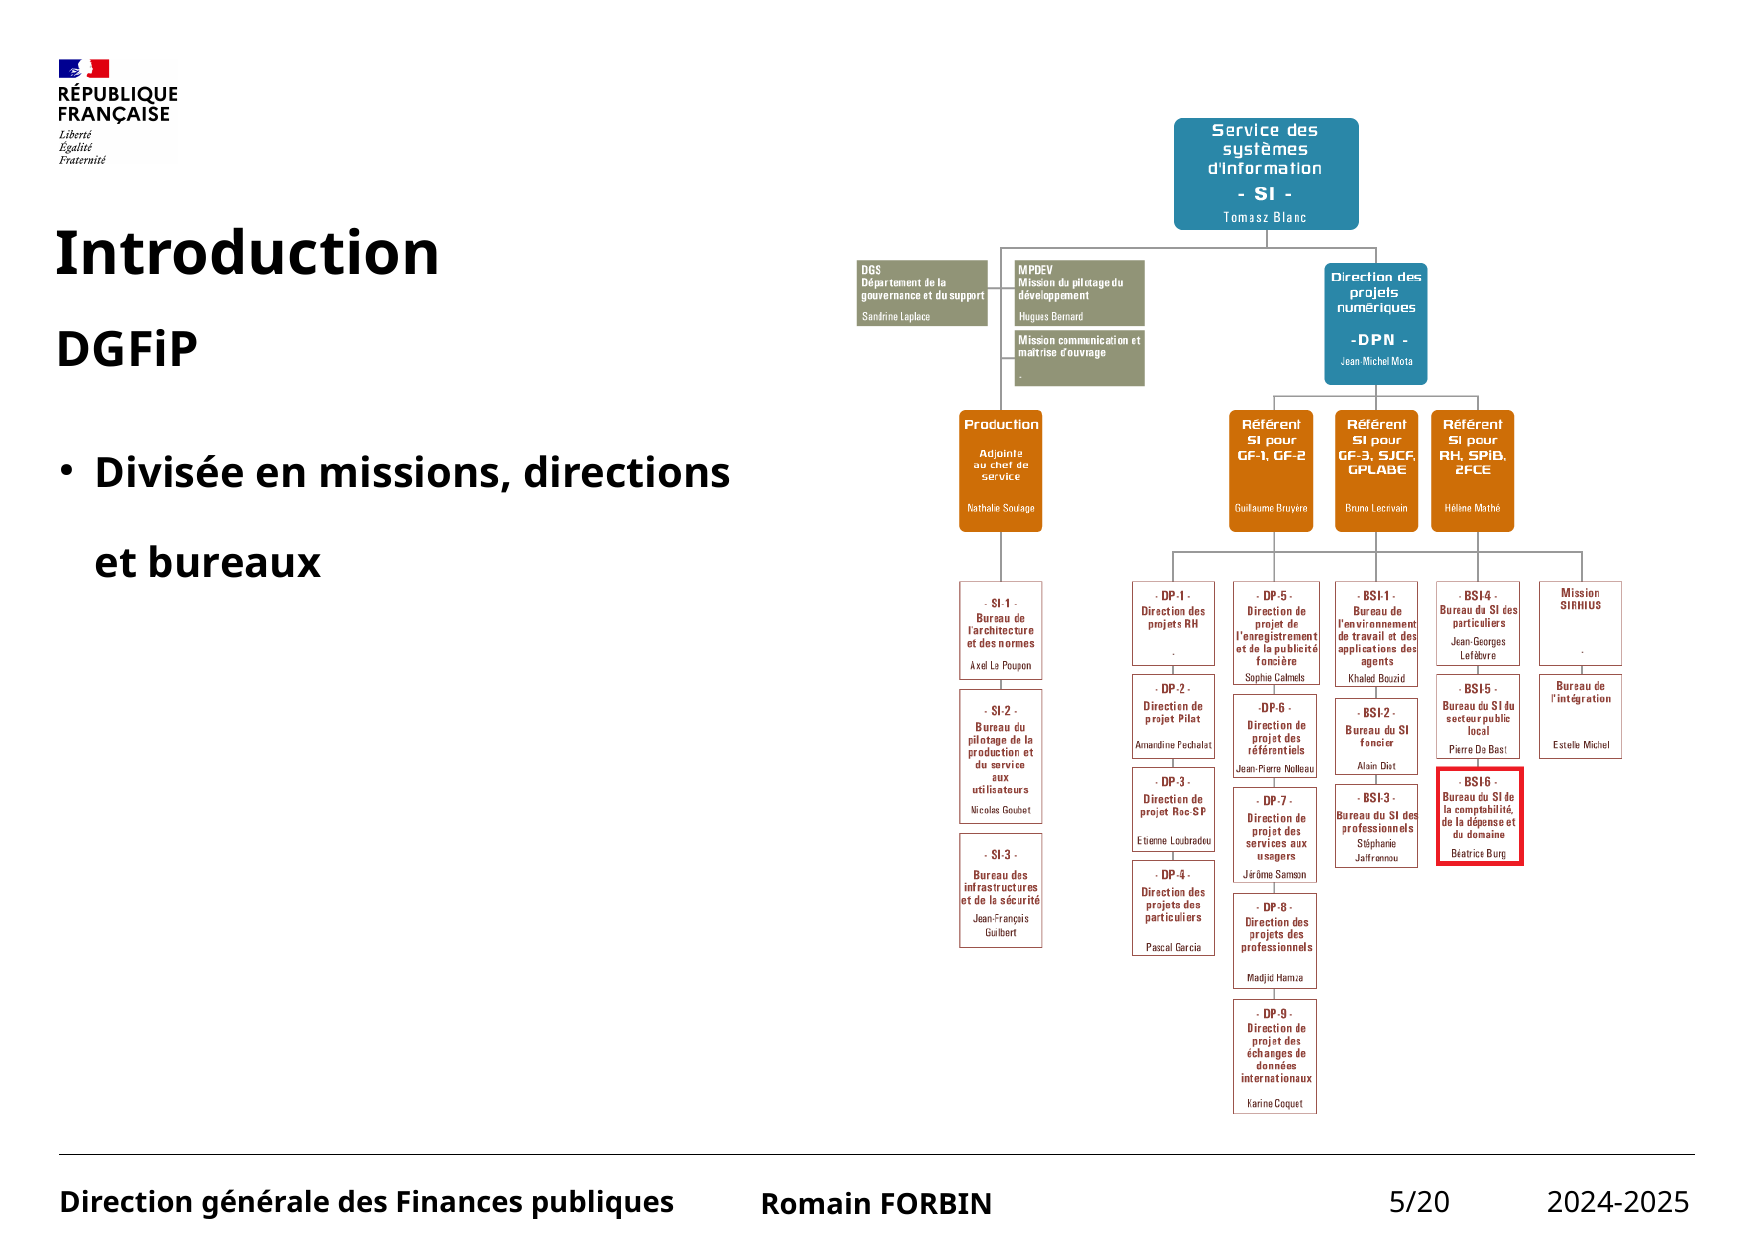

# Introduction
DGFiP
Divisée en missions, directions
et bureaux